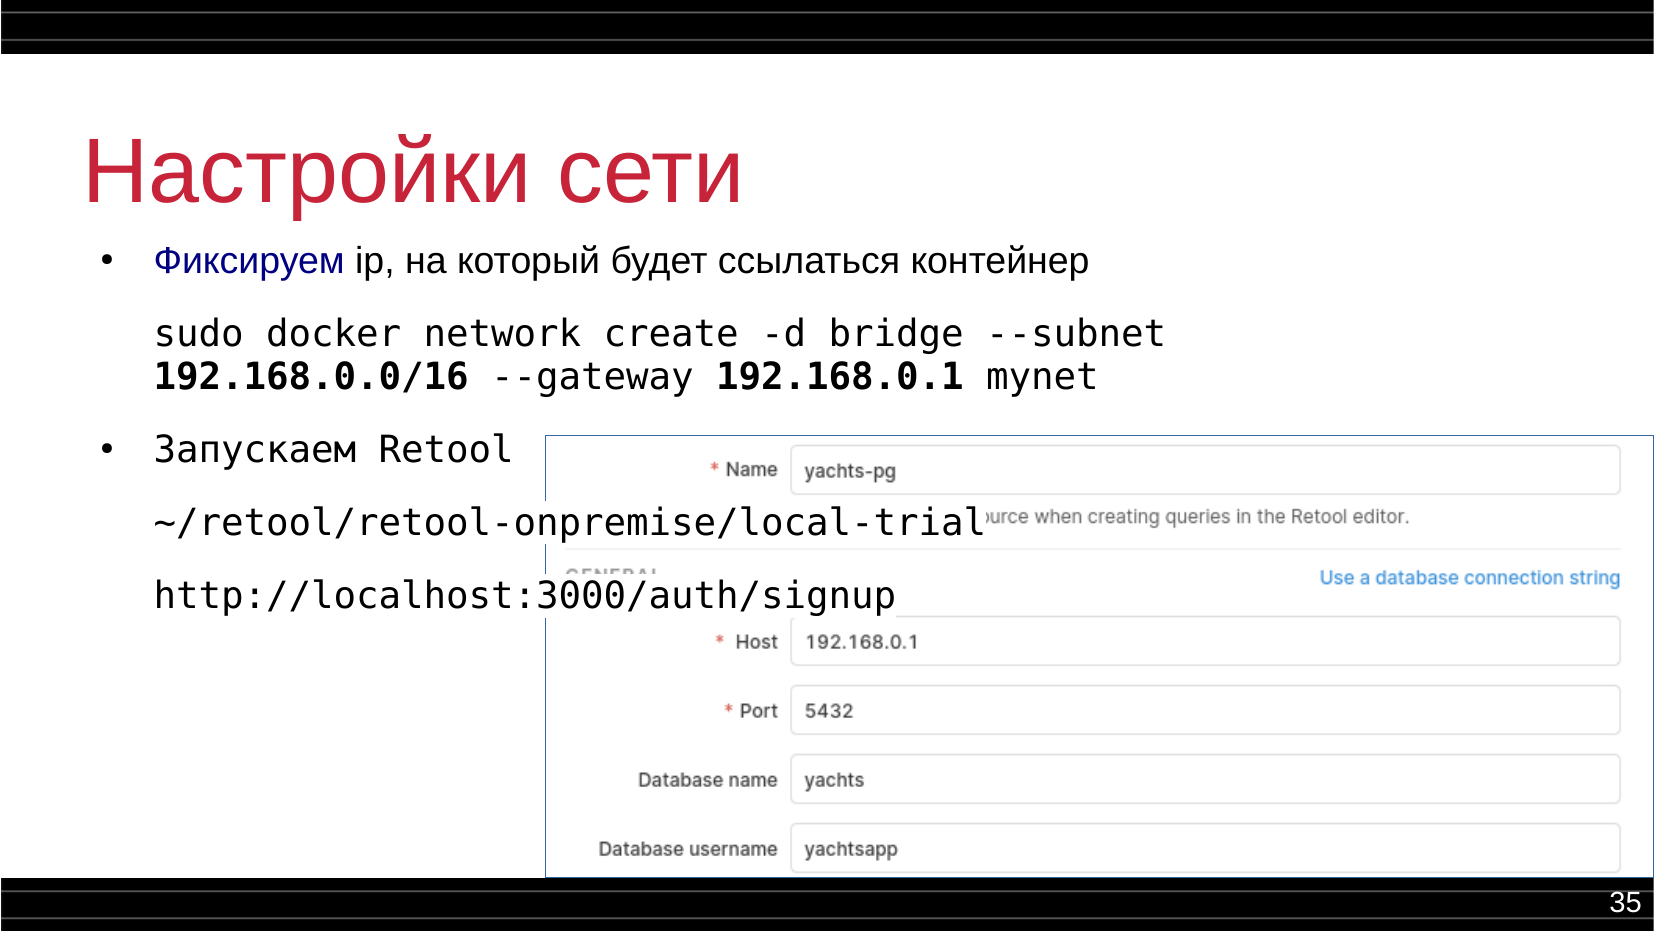

# Настройки сети
Фиксируем ip, на который будет ссылаться контейнер
sudo docker network create -d bridge --subnet 192.168.0.0/16 --gateway 192.168.0.1 mynet
Запускаем Retool
~/retool/retool-onpremise/local-trial
http://localhost:3000/auth/signup